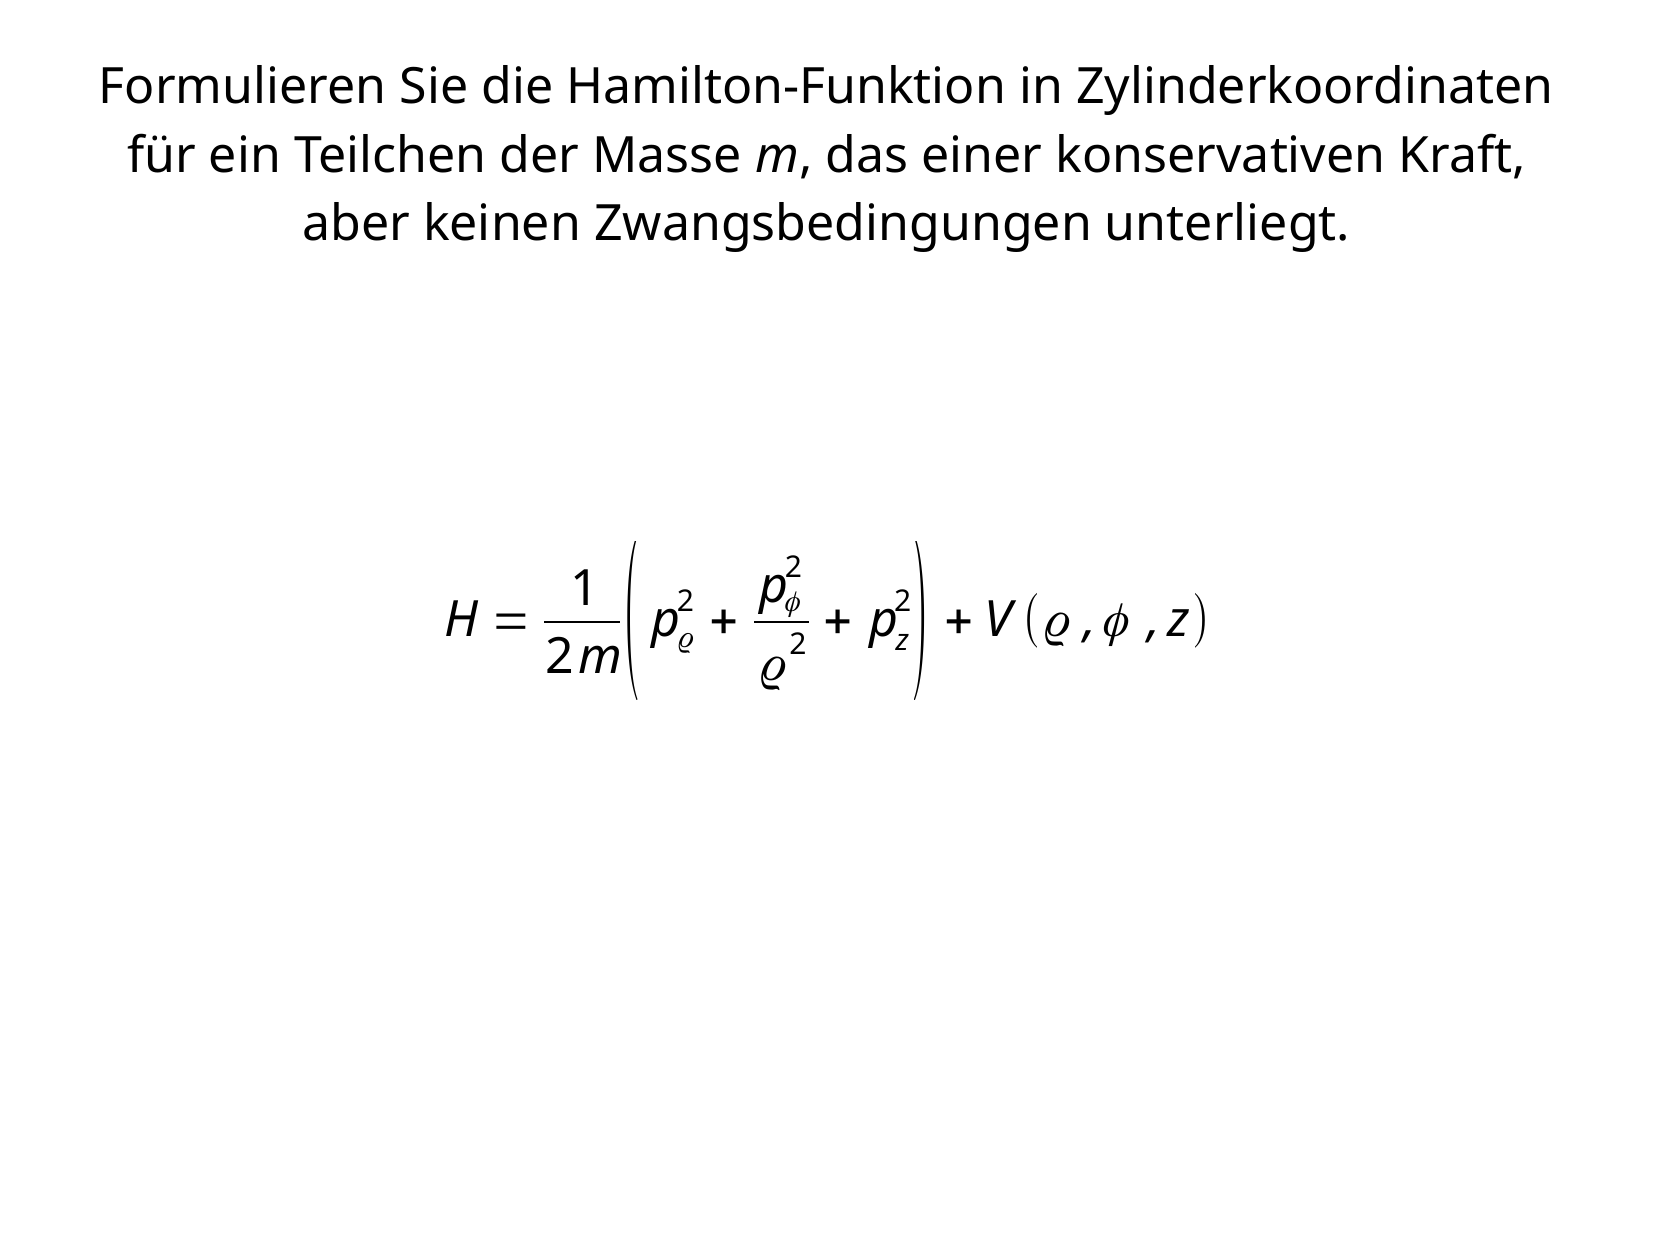

# Formulieren Sie die Hamilton-Funktion in Zylinderkoordinaten für ein Teilchen der Masse m, das einer konservativen Kraft, aber keinen Zwangsbedingungen unterliegt.